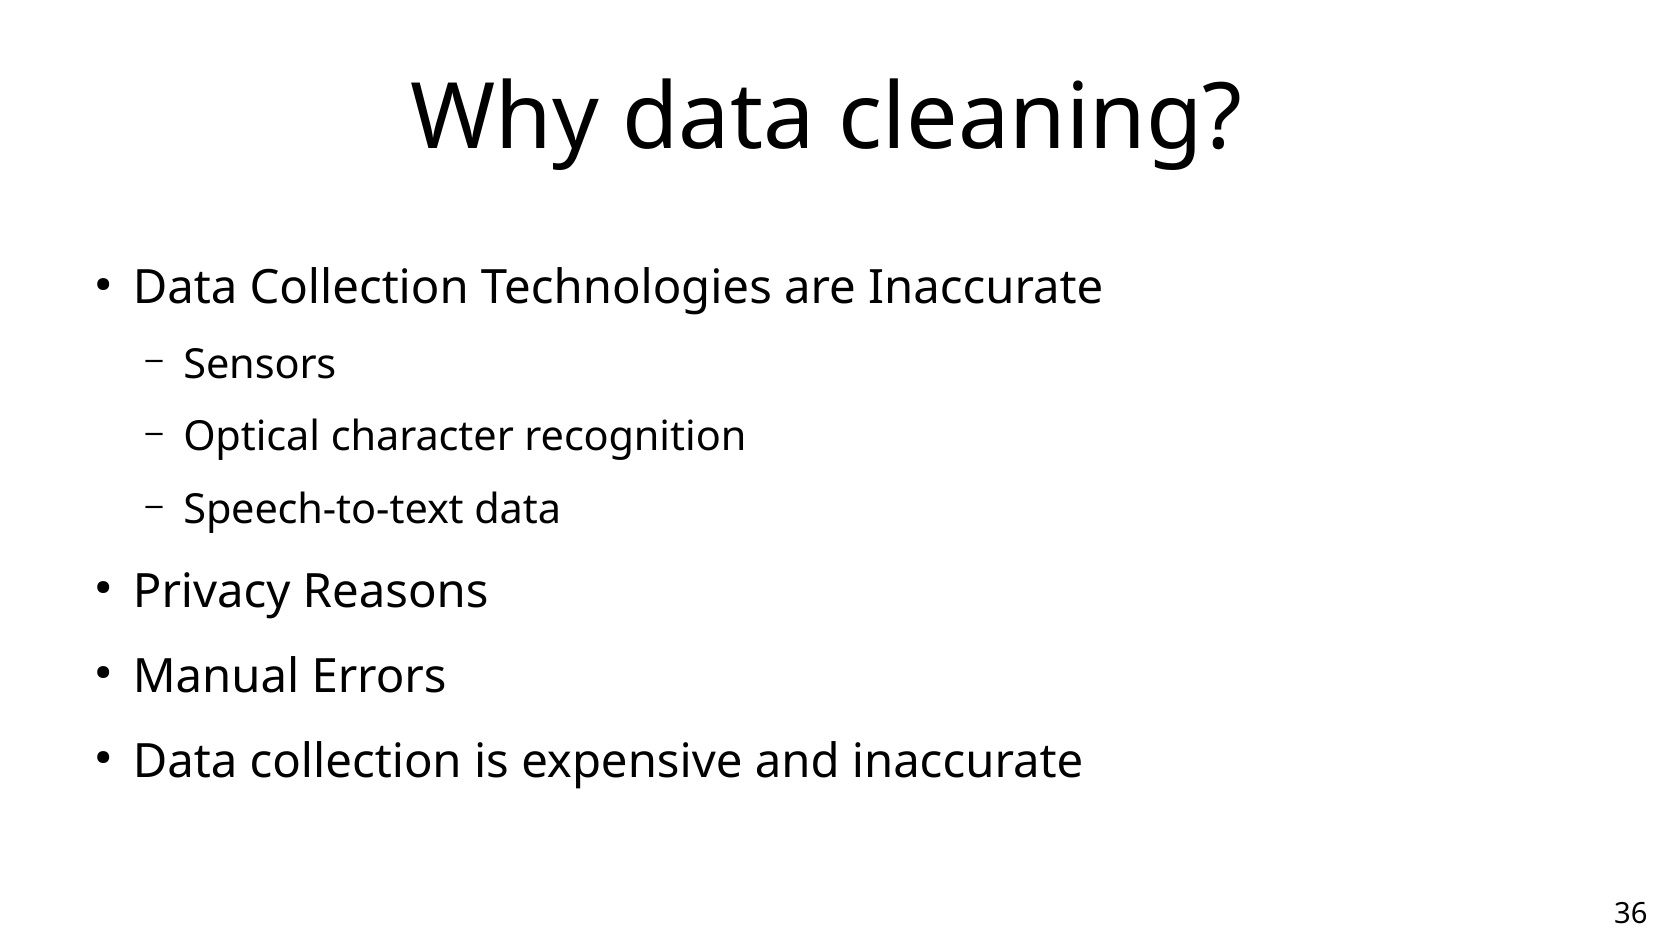

# Why data cleaning?
Data Collection Technologies are Inaccurate
Sensors
Optical character recognition
Speech-to-text data
Privacy Reasons
Manual Errors
Data collection is expensive and inaccurate
36